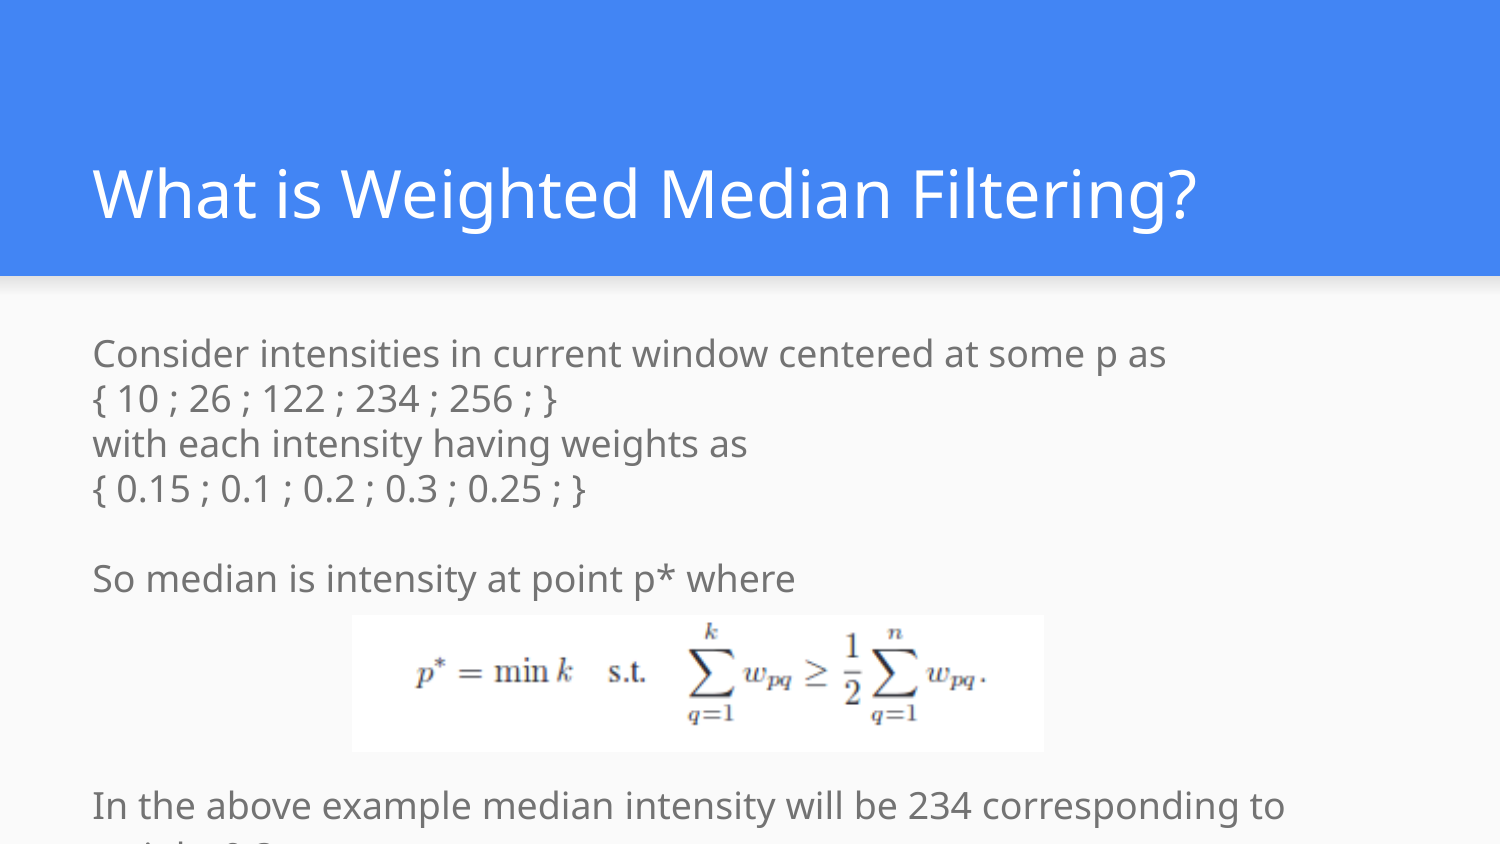

# What is Weighted Median Filtering?
Consider intensities in current window centered at some p as
{ 10 ; 26 ; 122 ; 234 ; 256 ; }
with each intensity having weights as
{ 0.15 ; 0.1 ; 0.2 ; 0.3 ; 0.25 ; }
So median is intensity at point p* where
In the above example median intensity will be 234 corresponding to weight 0.3